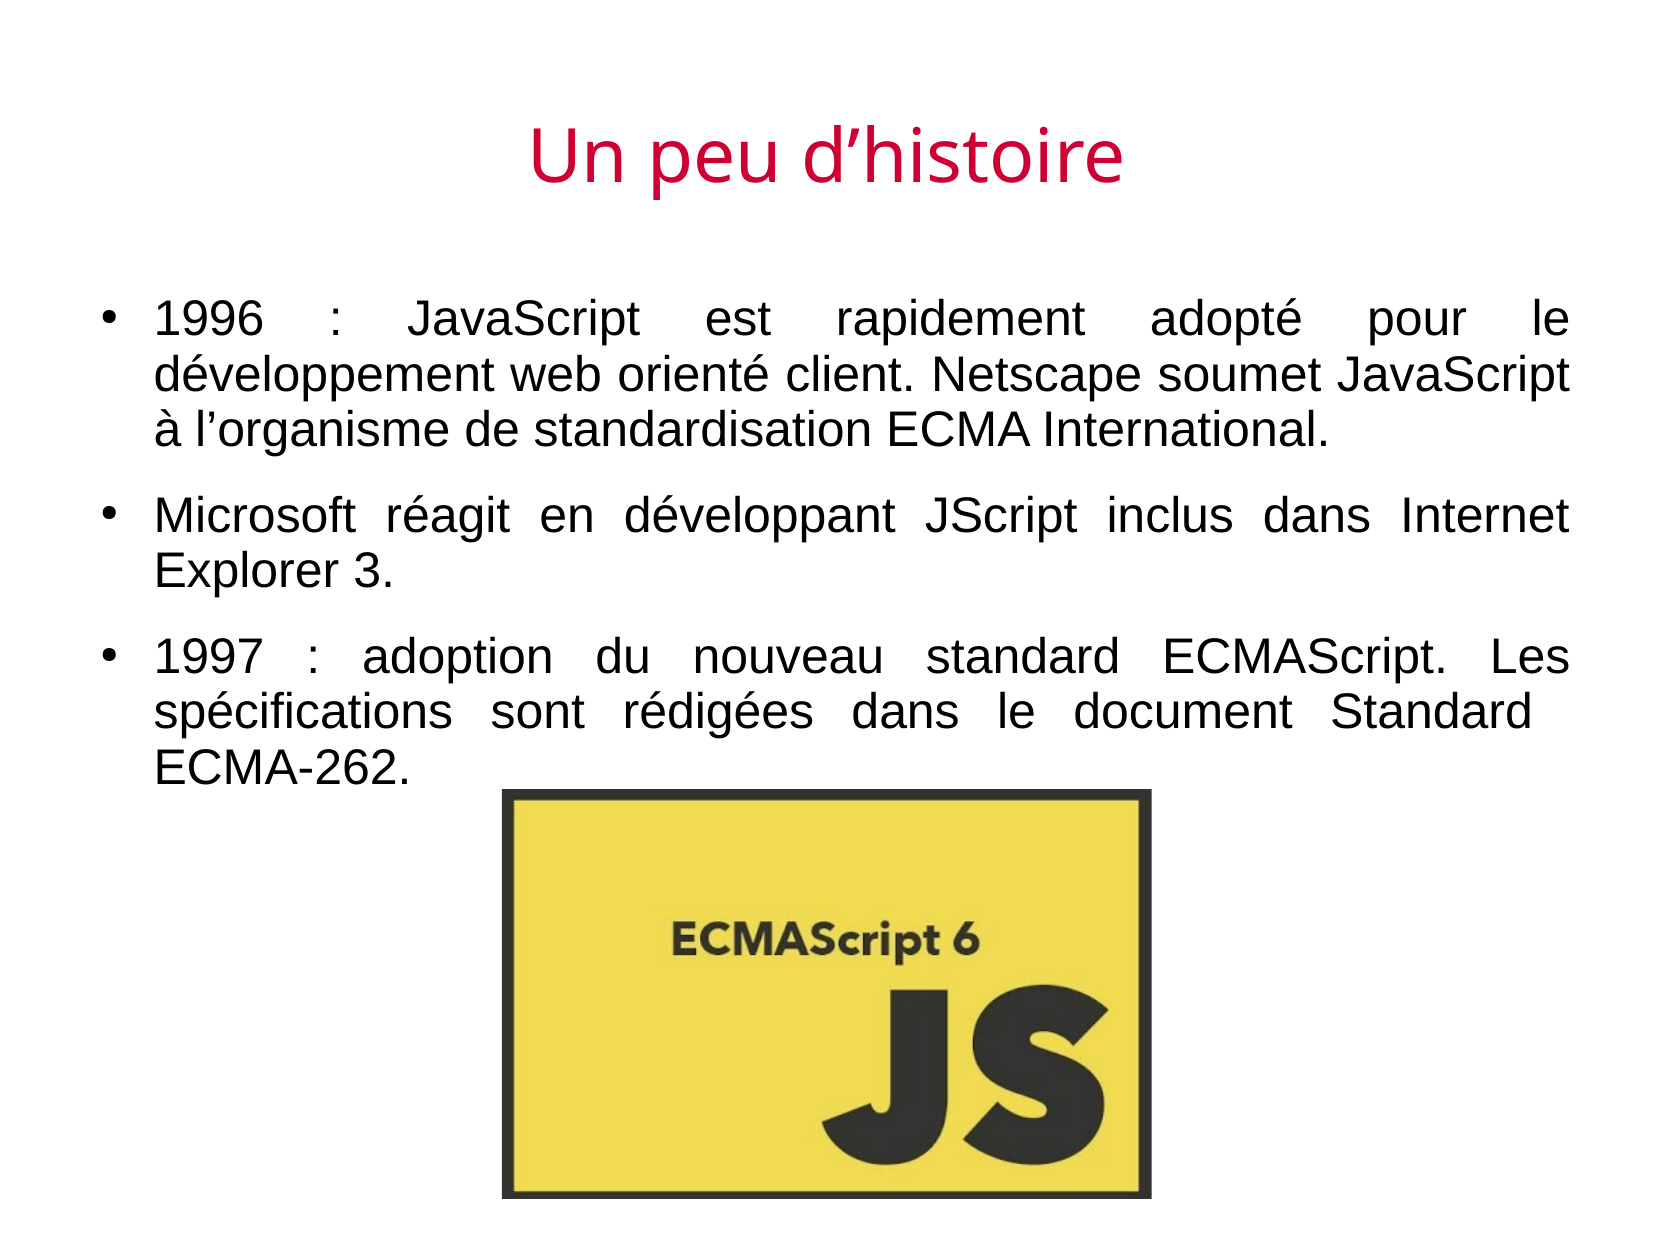

Un peu d’histoire
# 1996 : JavaScript est rapidement adopté pour le développement web orienté client. Netscape soumet JavaScript à l’organisme de standardisation ECMA International.
Microsoft réagit en développant JScript inclus dans Internet Explorer 3.
1997 : adoption du nouveau standard ECMAScript. Les spécifications sont rédigées dans le document Standard
ECMA-262.